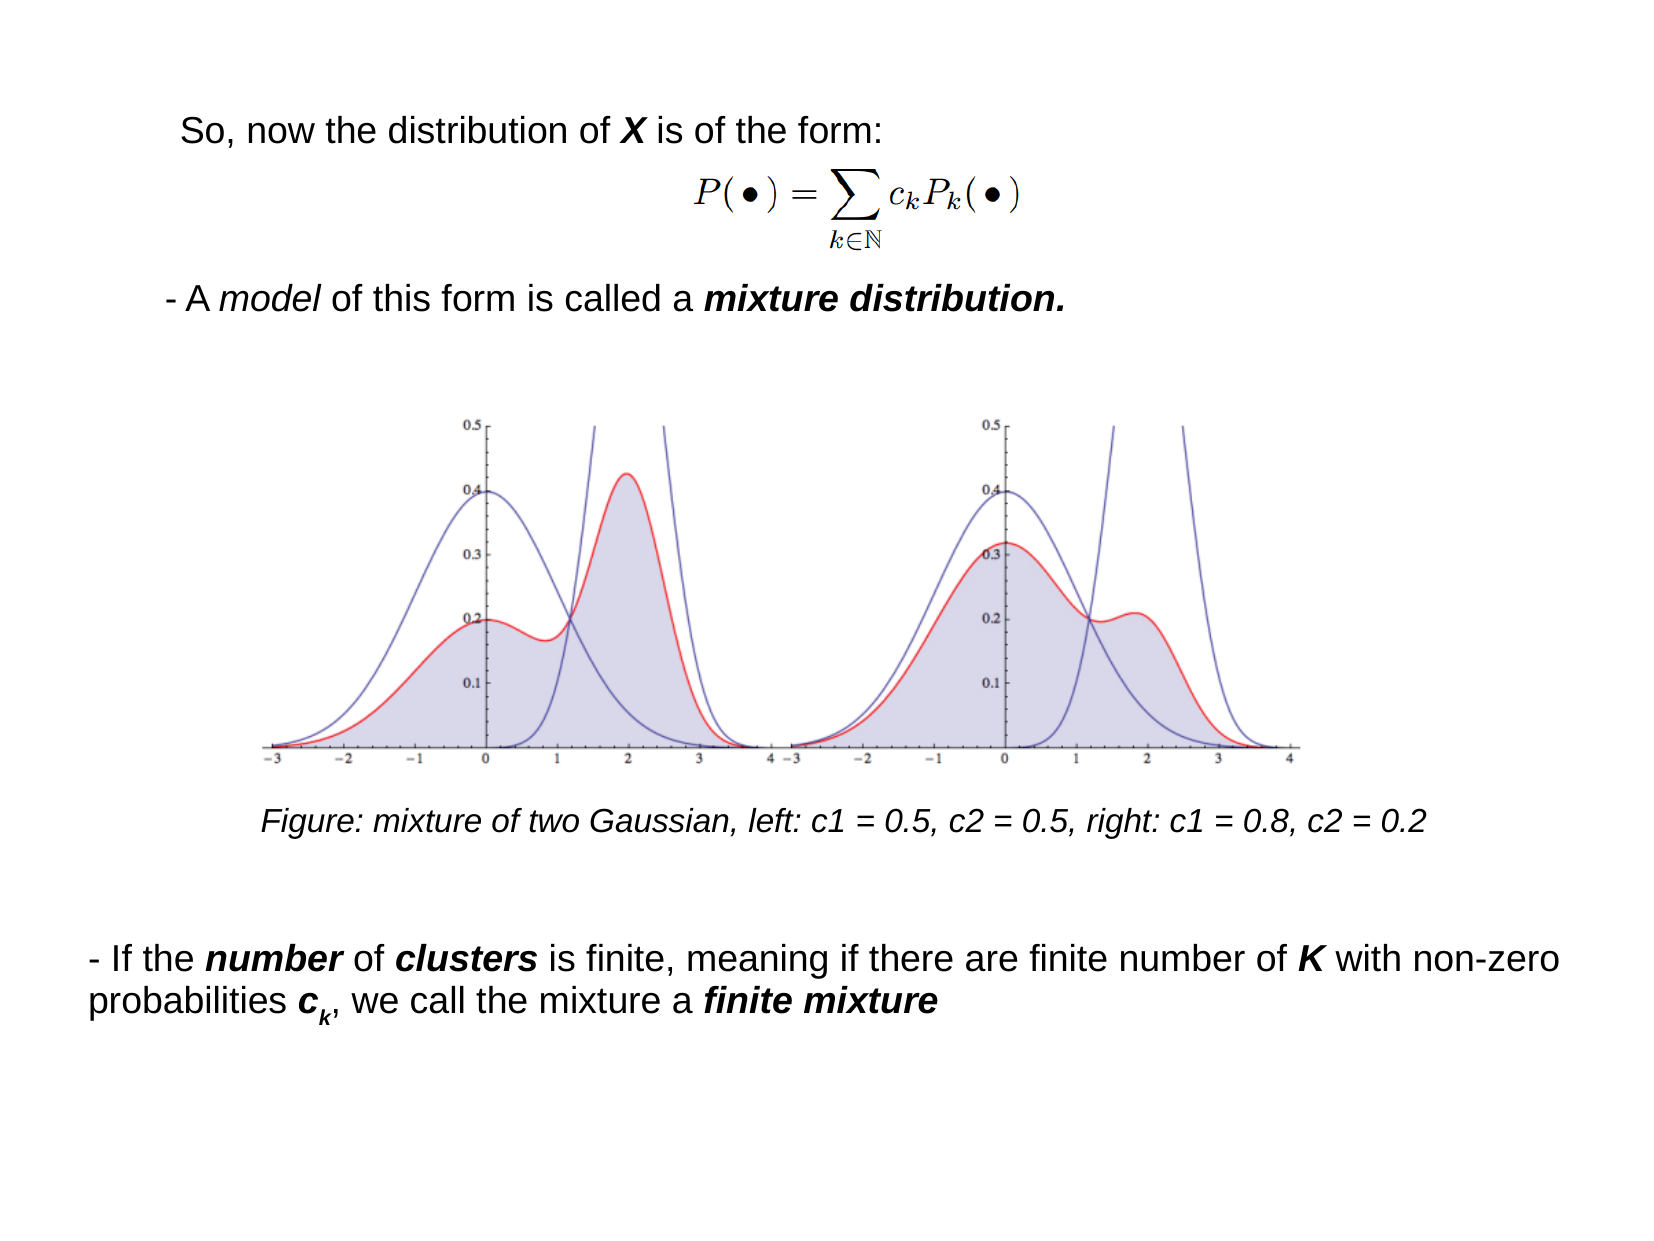

So, now the distribution of X is of the form:
- A model of this form is called a mixture distribution.
 Figure: mixture of two Gaussian, left: c1 = 0.5, c2 = 0.5, right: c1 = 0.8, c2 = 0.2
- If the number of clusters is finite, meaning if there are finite number of K with non-zero probabilities ck, we call the mixture a finite mixture